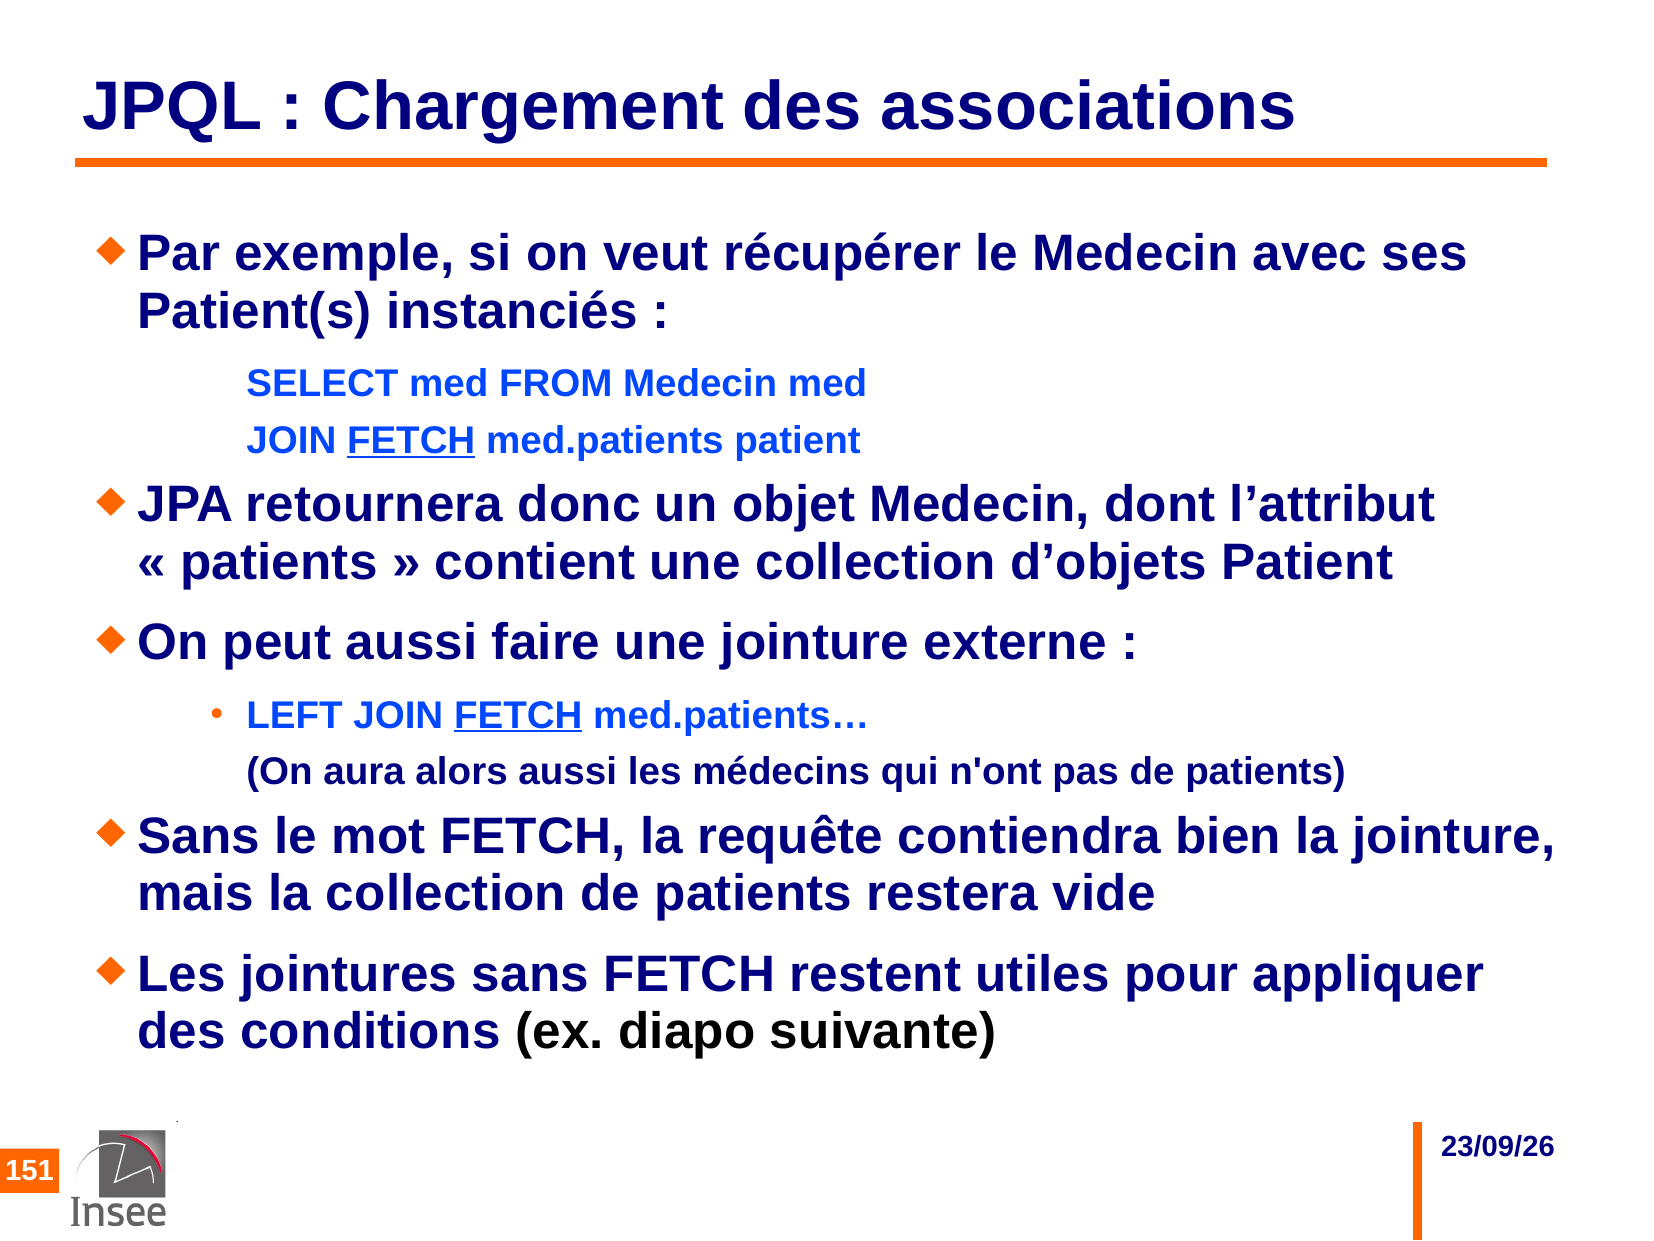

# JPQL : Chargement des associations
Par exemple, si on veut récupérer le Medecin avec ses Patient(s) instanciés :
SELECT med FROM Medecin med
JOIN FETCH med.patients patient
JPA retournera donc un objet Medecin, dont l’attribut « patients » contient une collection d’objets Patient
On peut aussi faire une jointure externe :
LEFT JOIN FETCH med.patients…
(On aura alors aussi les médecins qui n'ont pas de patients)
Sans le mot FETCH, la requête contiendra bien la jointure, mais la collection de patients restera vide
Les jointures sans FETCH restent utiles pour appliquer des conditions (ex. diapo suivante)
151